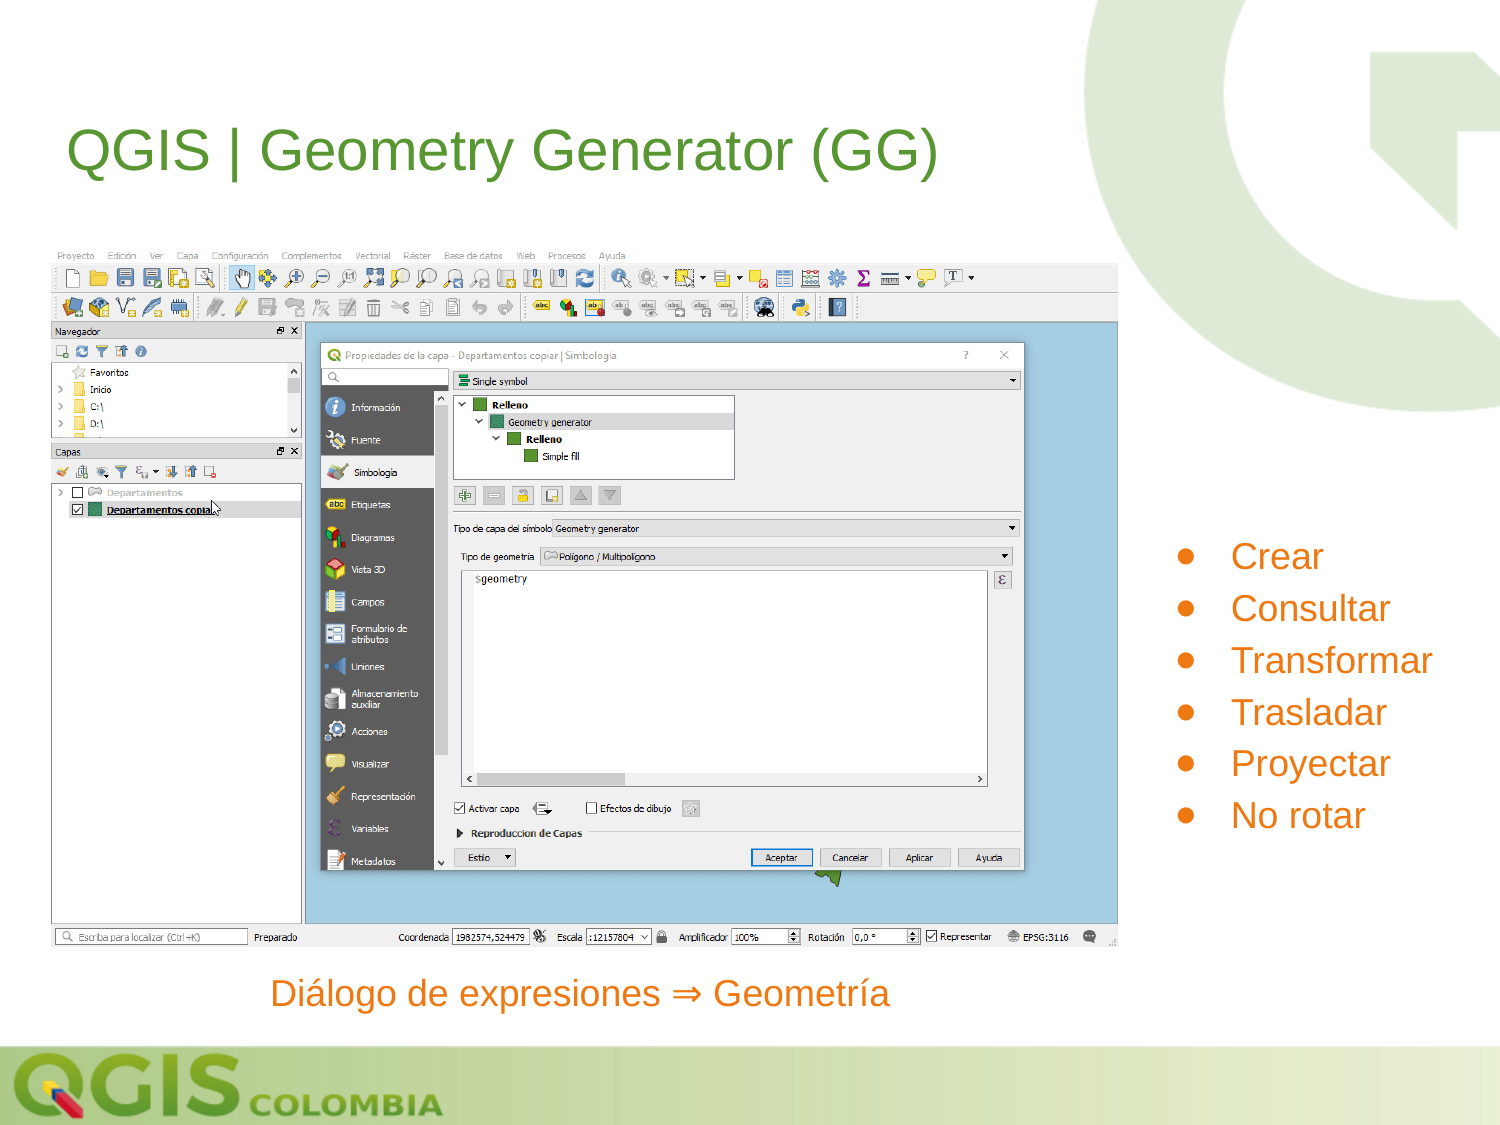

# QGIS | Geometry Generator (GG)
Crear
Consultar
Transformar
Trasladar
Proyectar
No rotar
Diálogo de expresiones ⇒ Geometría